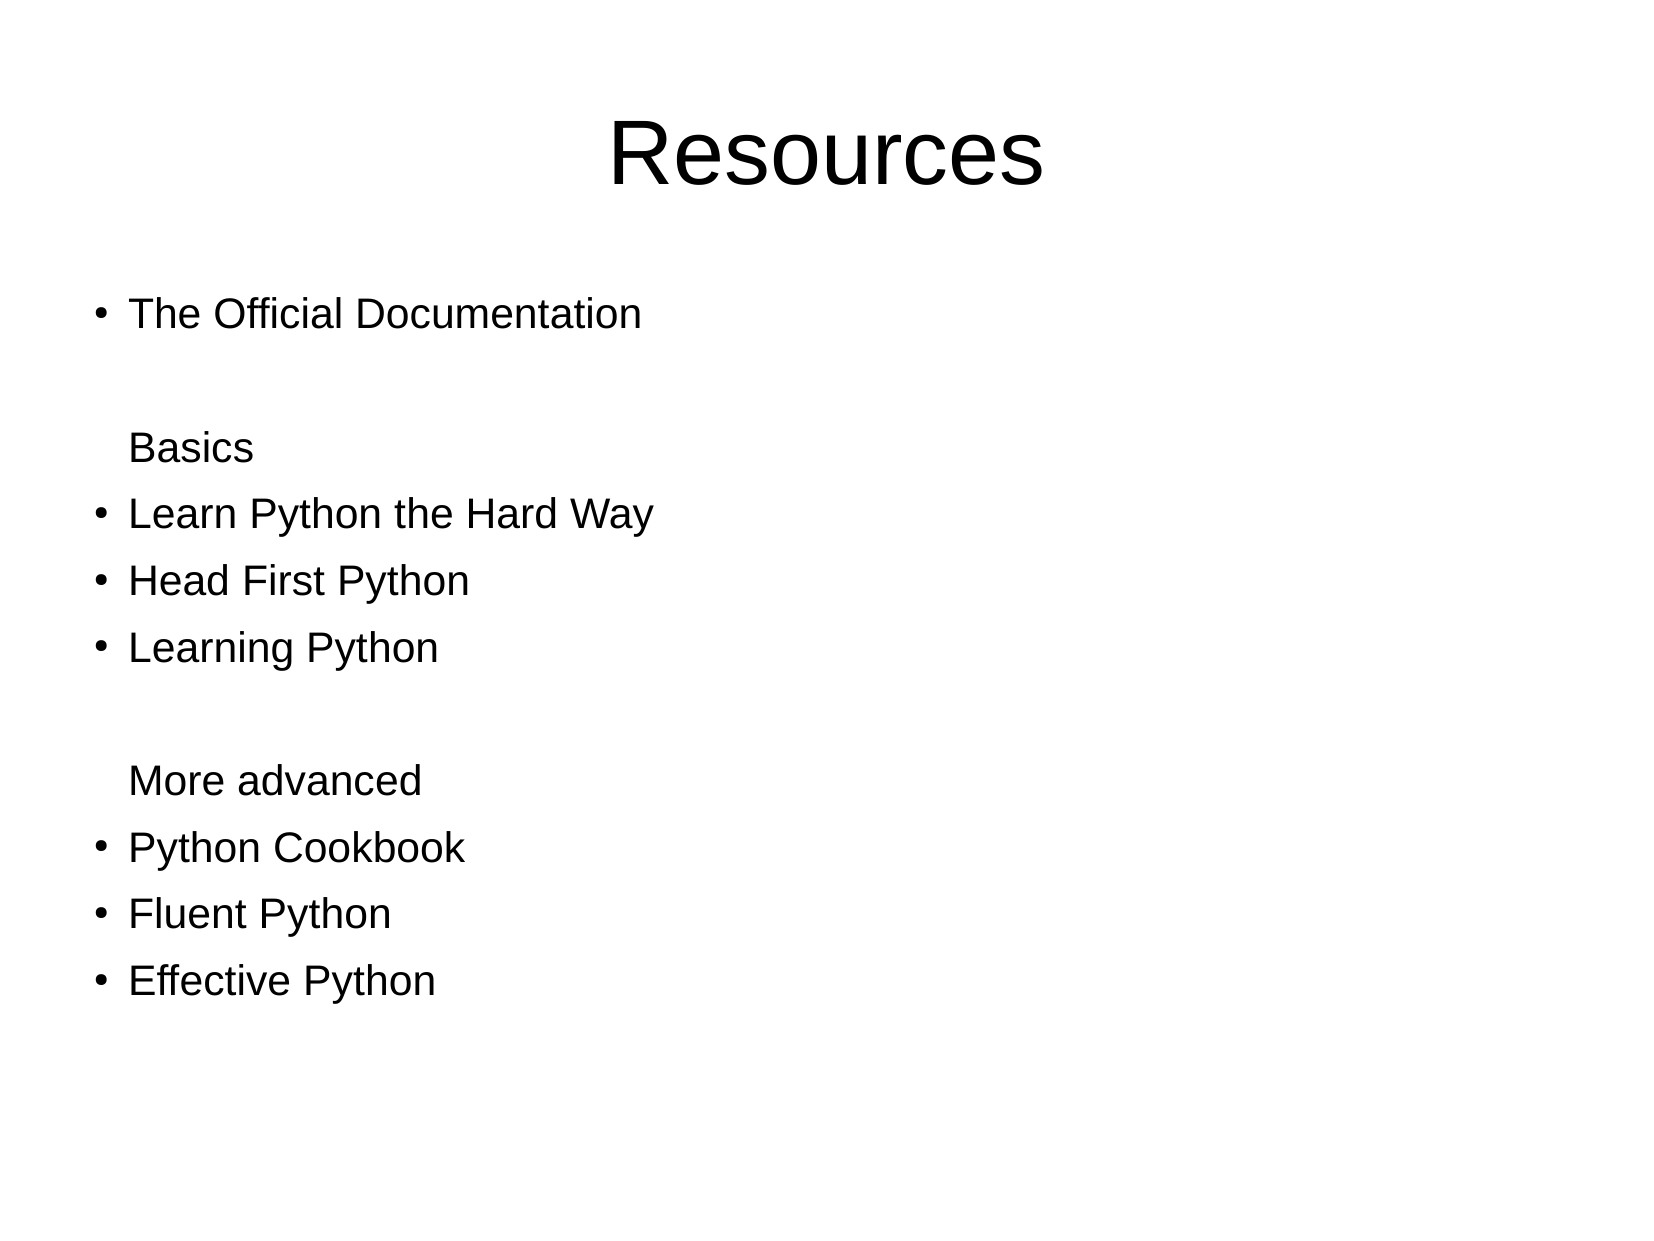

# Resources
The Official Documentation
Basics
Learn Python the Hard Way
Head First Python
Learning Python
More advanced
Python Cookbook
Fluent Python
Effective Python